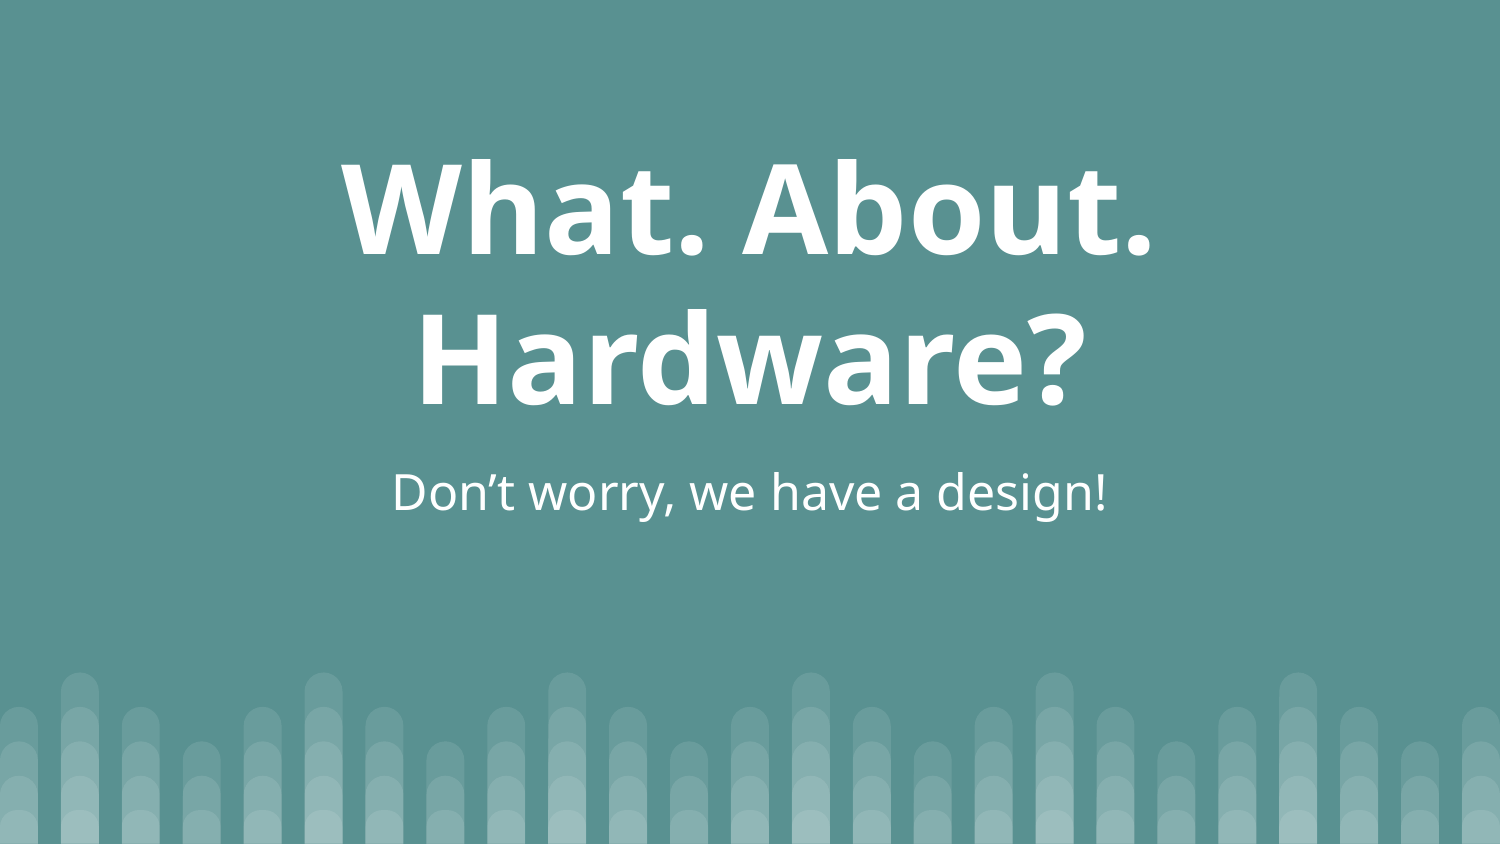

# What. About. Hardware?
Don’t worry, we have a design!